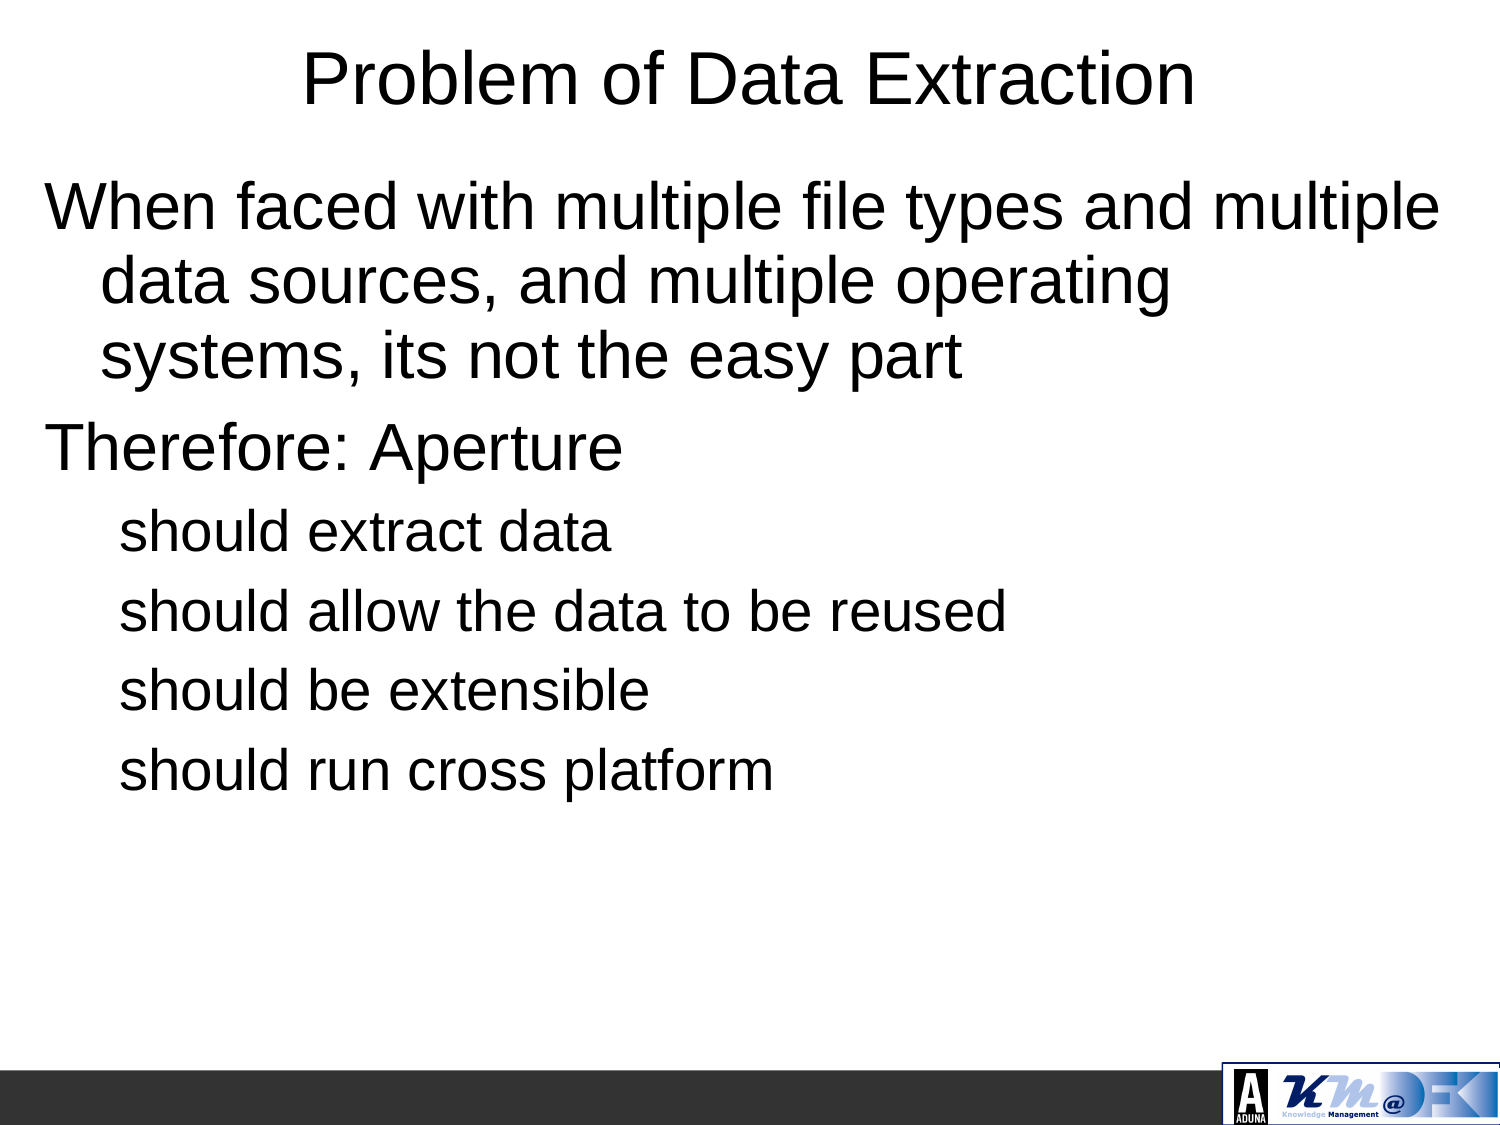

# Problem of Data Extraction
When faced with multiple file types and multiple data sources, and multiple operating systems, its not the easy part
Therefore: Aperture
should extract data
should allow the data to be reused
should be extensible
should run cross platform